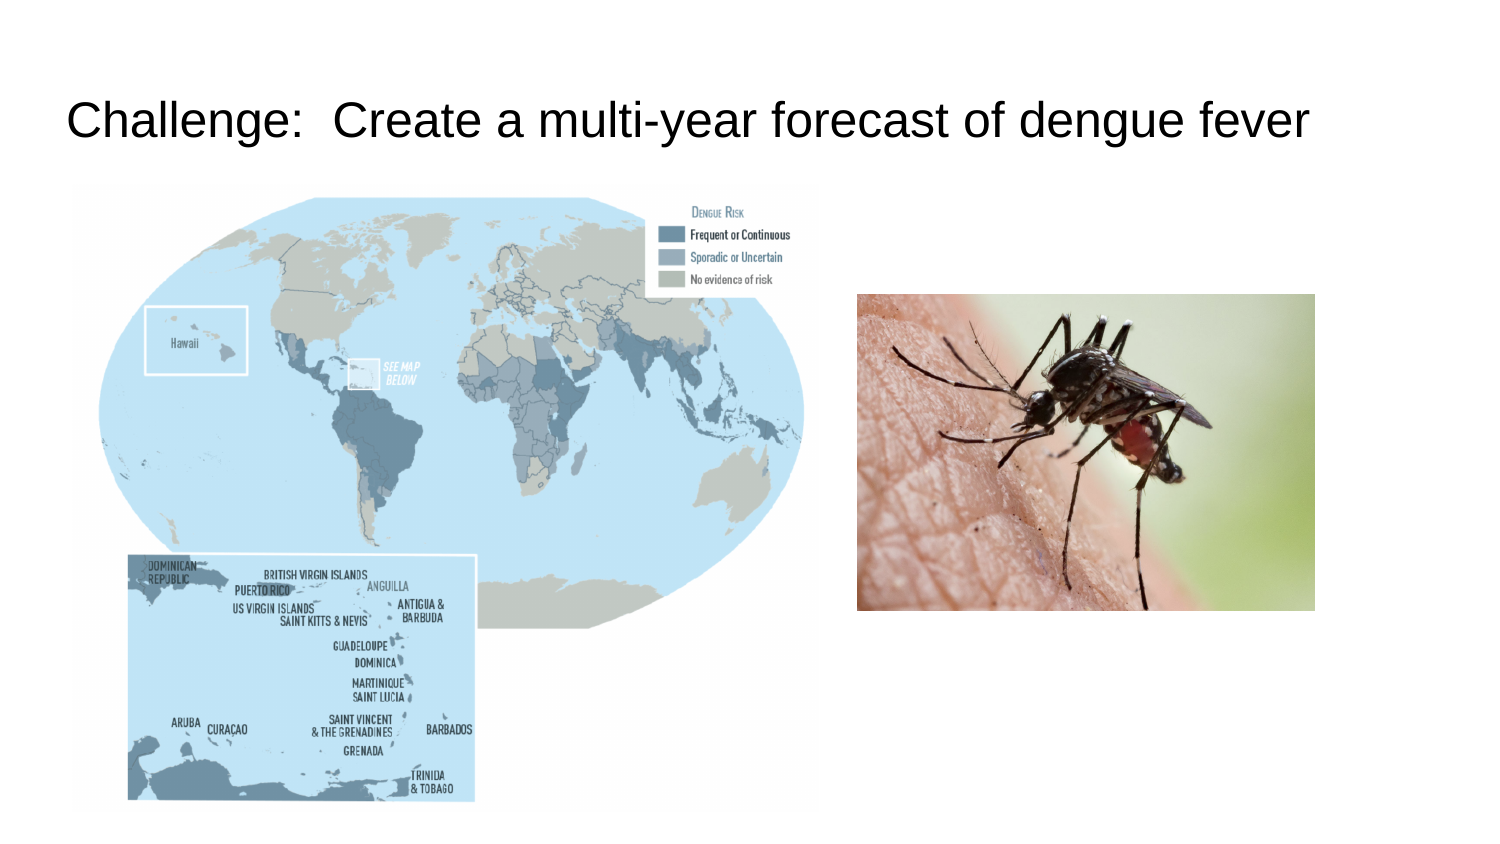

# Challenge: Create a multi-year forecast of dengue fever